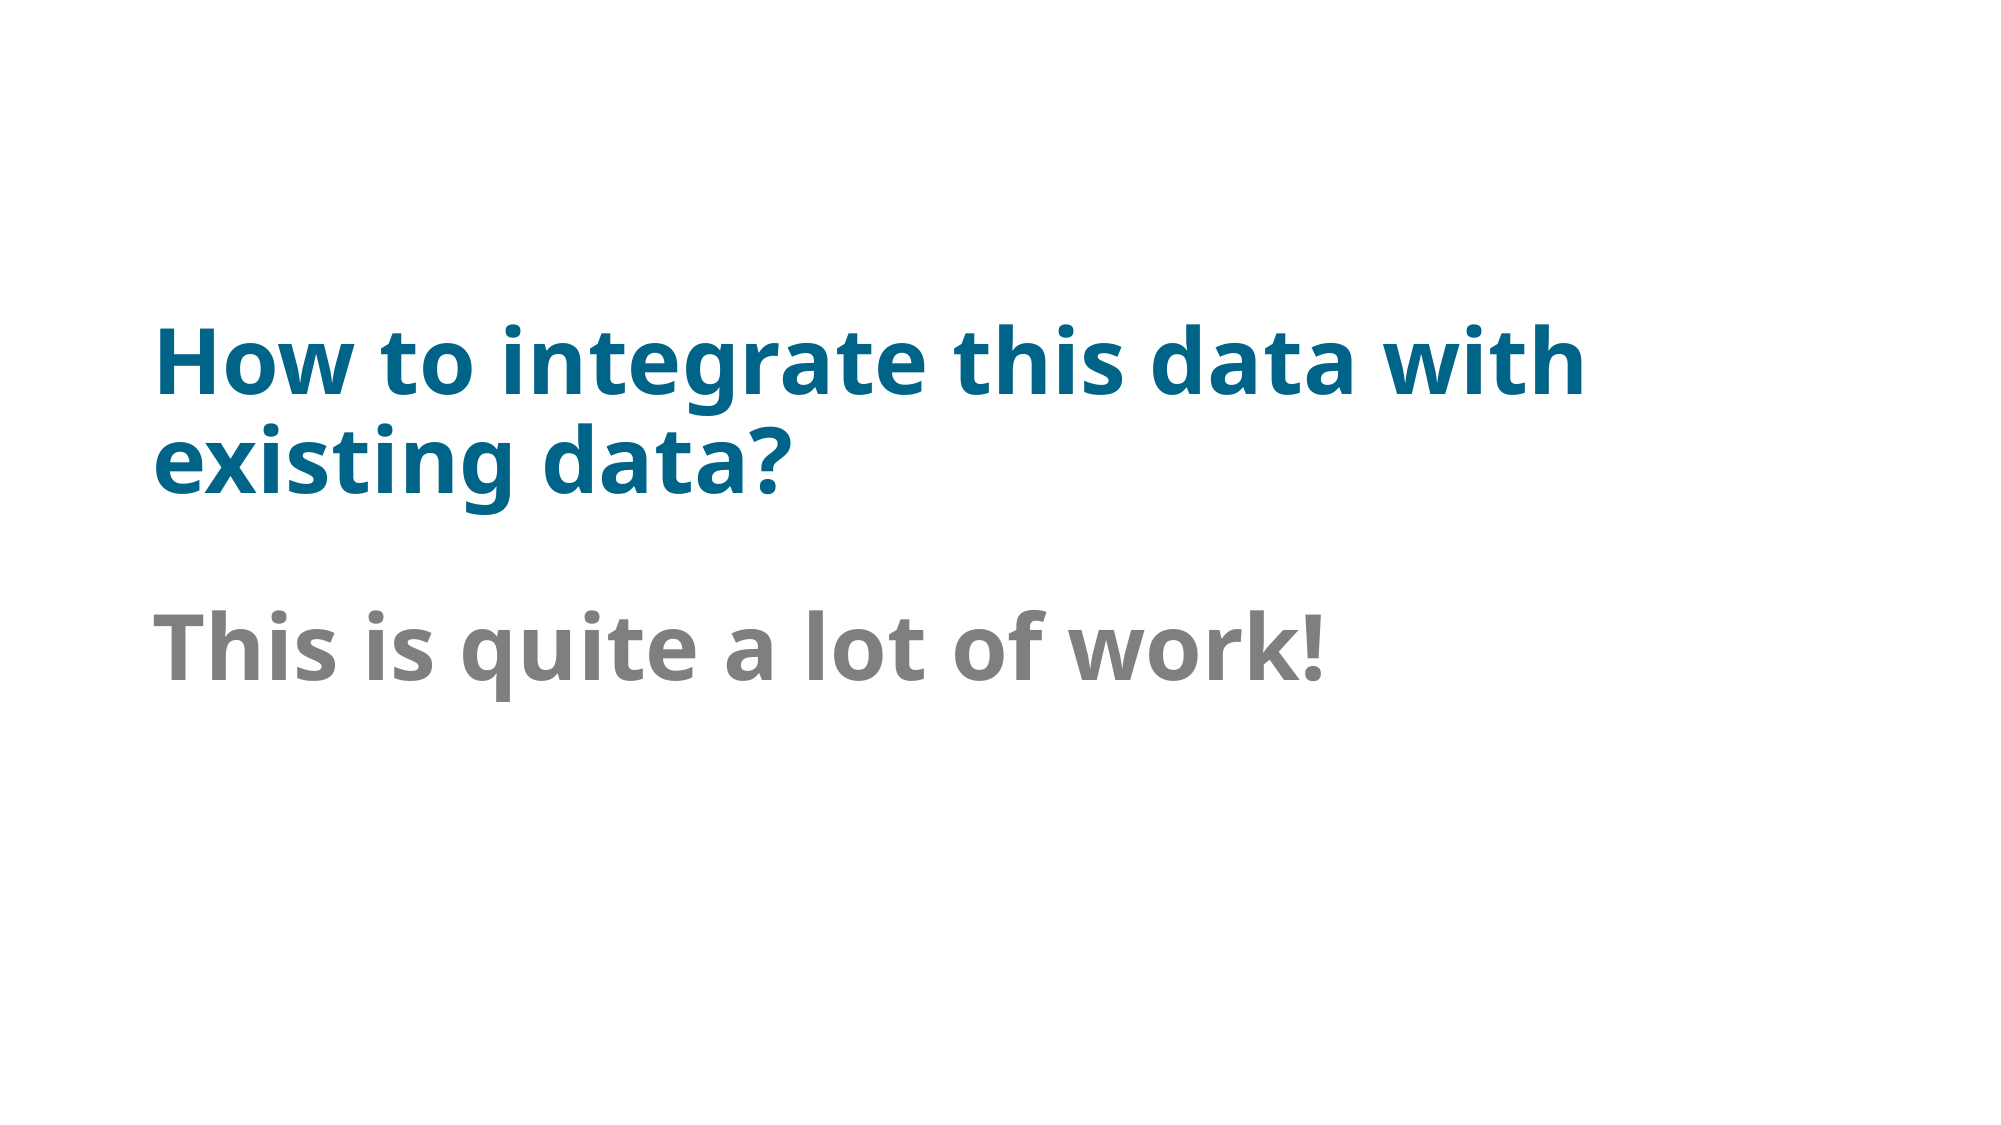

# How to integrate this data with existing data?
This is quite a lot of work!